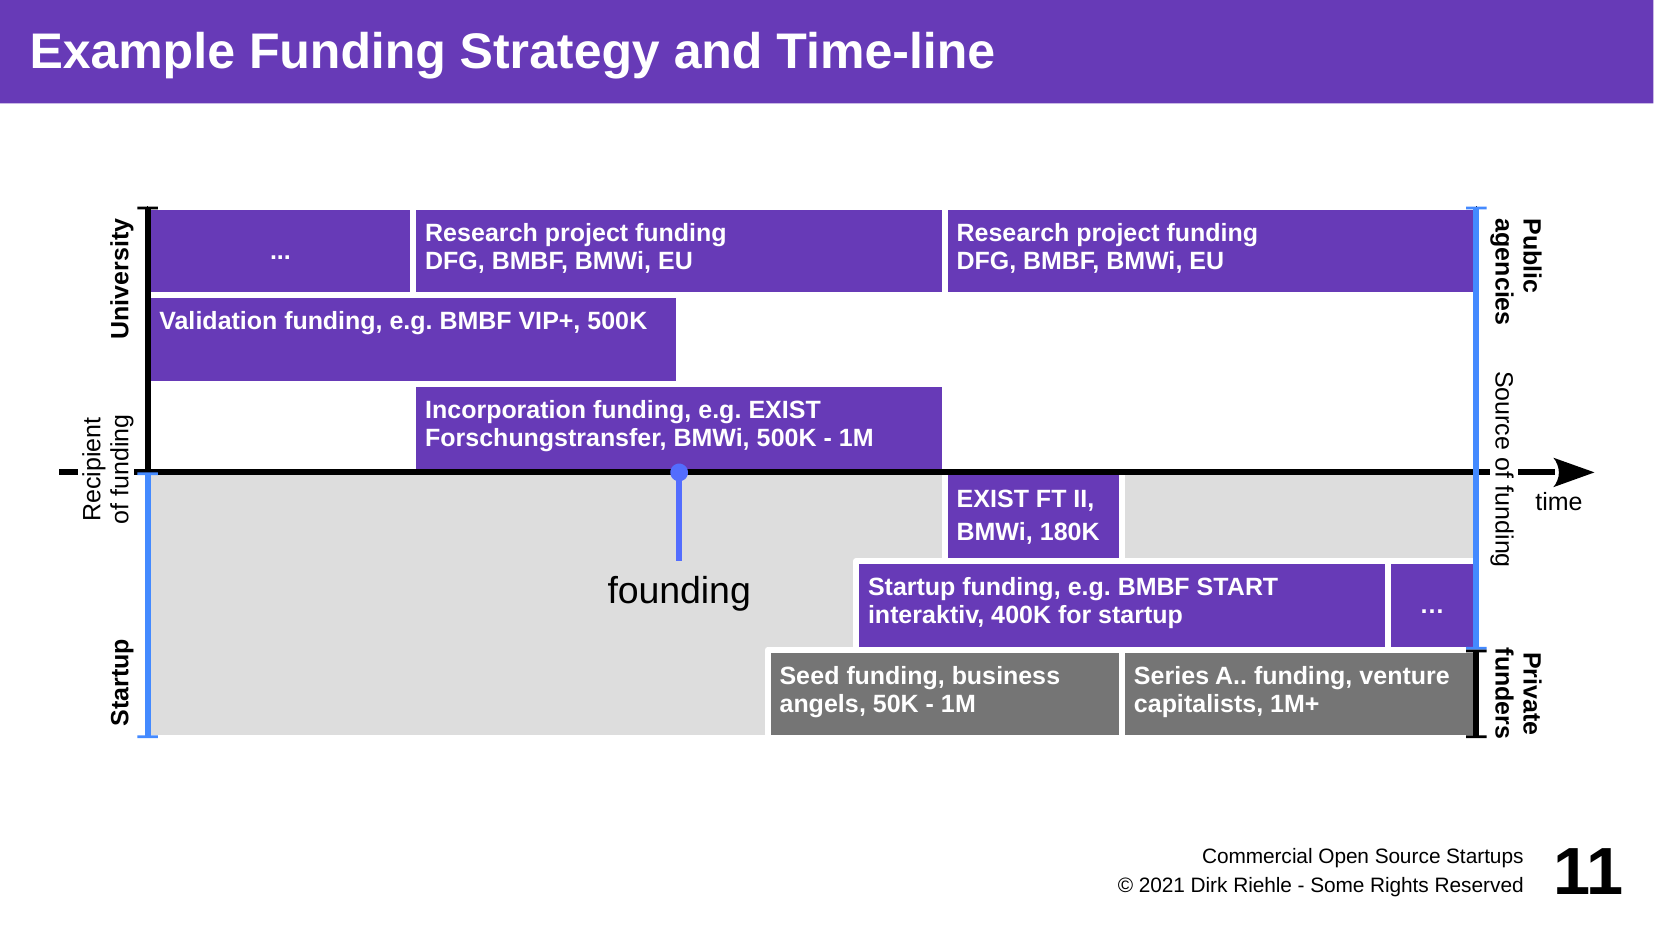

# Example Funding Strategy and Time-line
...
Recipient
of funding
University
Research project funding
DFG, BMBF, BMWi, EU
Research project funding
DFG, BMBF, BMWi, EU
Source of funding
Public
agencies
Validation funding, e.g. BMBF VIP+, 500K
Incorporation funding, e.g. EXIST Forschungstransfer, BMWi, 500K - 1M
Startup
EXIST FT II,
BMWi, 180K
time
founding
Startup funding, e.g. BMBF START interaktiv, 400K for startup
…
Seed funding, business angels, 50K - 1M
Series A.. funding, venture capitalists, 1M+
Private
funders
Commercial Open Source Startups
11
© 2021 Dirk Riehle - Some Rights Reserved